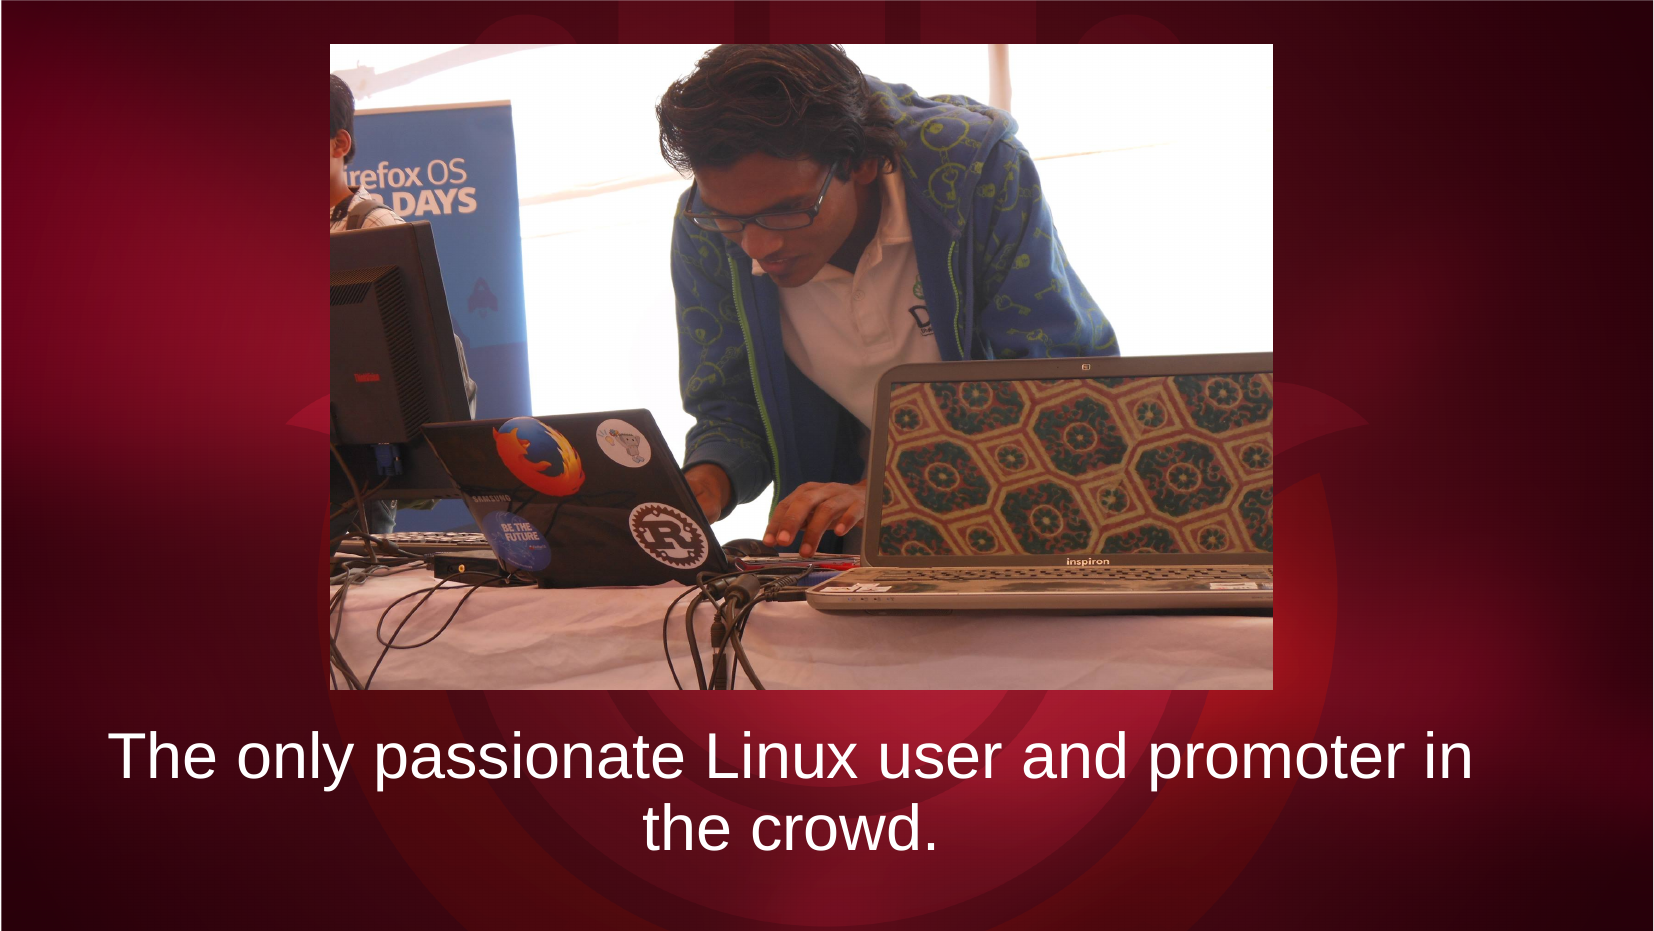

# The only passionate Linux user and promoter in the crowd.